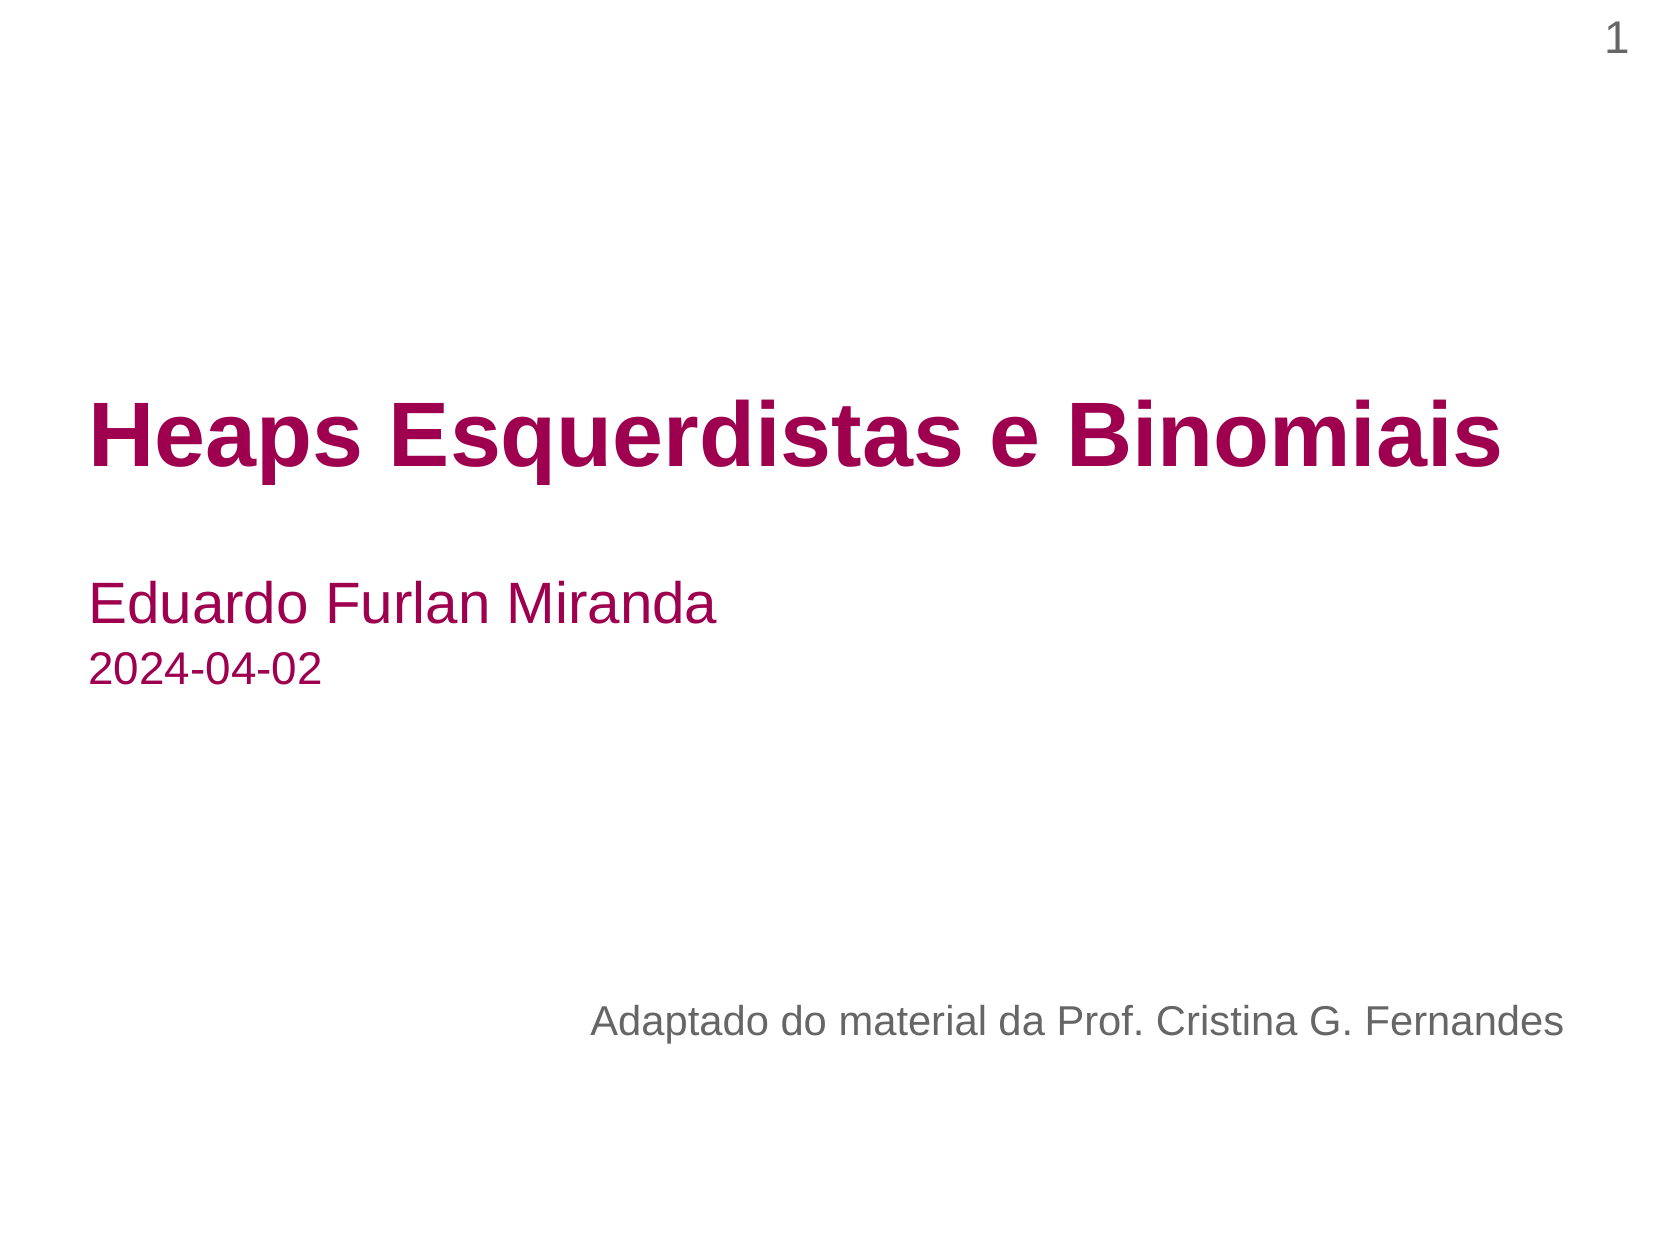

1
# Heaps Esquerdistas e Binomiais Eduardo Furlan Miranda 2024-04-02
Adaptado do material da Prof. Cristina G. Fernandes